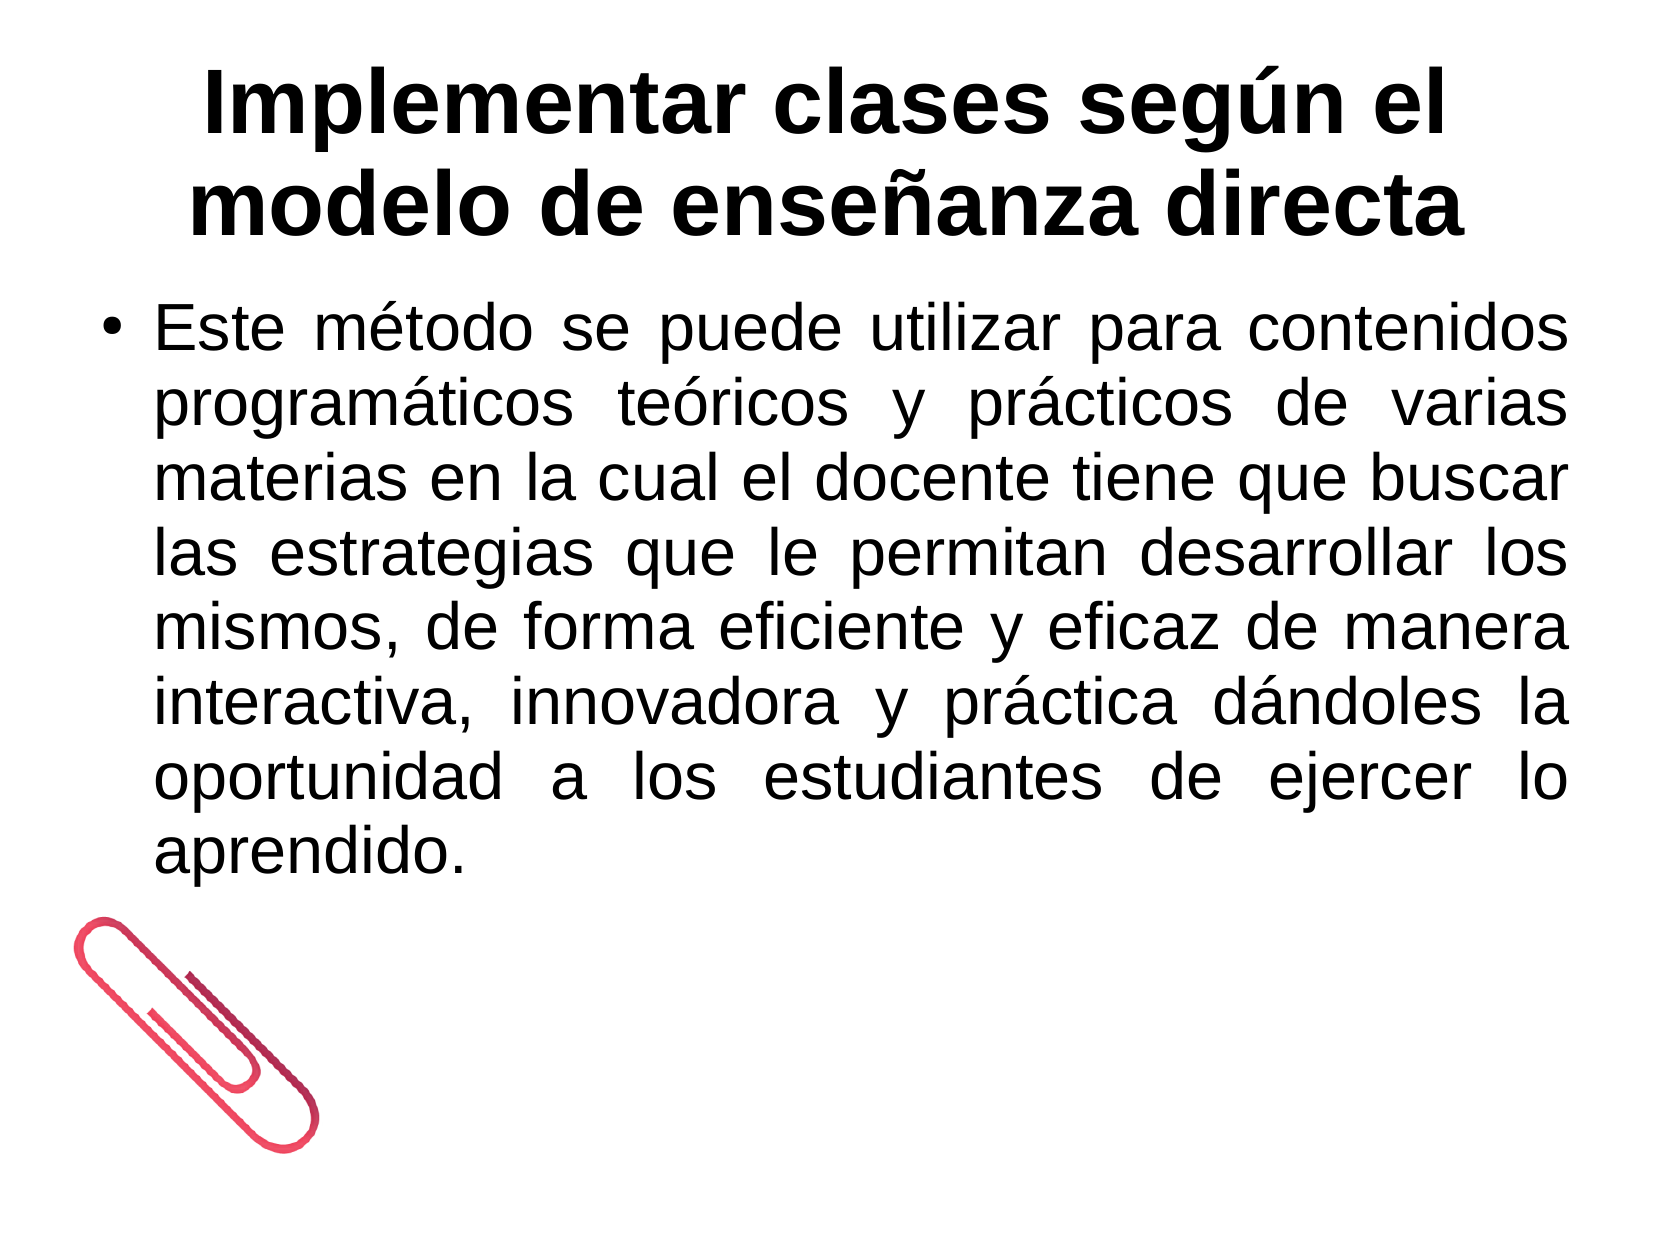

# Implementar clases según el modelo de enseñanza directa
Este método se puede utilizar para contenidos programáticos teóricos y prácticos de varias materias en la cual el docente tiene que buscar las estrategias que le permitan desarrollar los mismos, de forma eficiente y eficaz de manera interactiva, innovadora y práctica dándoles la oportunidad a los estudiantes de ejercer lo aprendido.